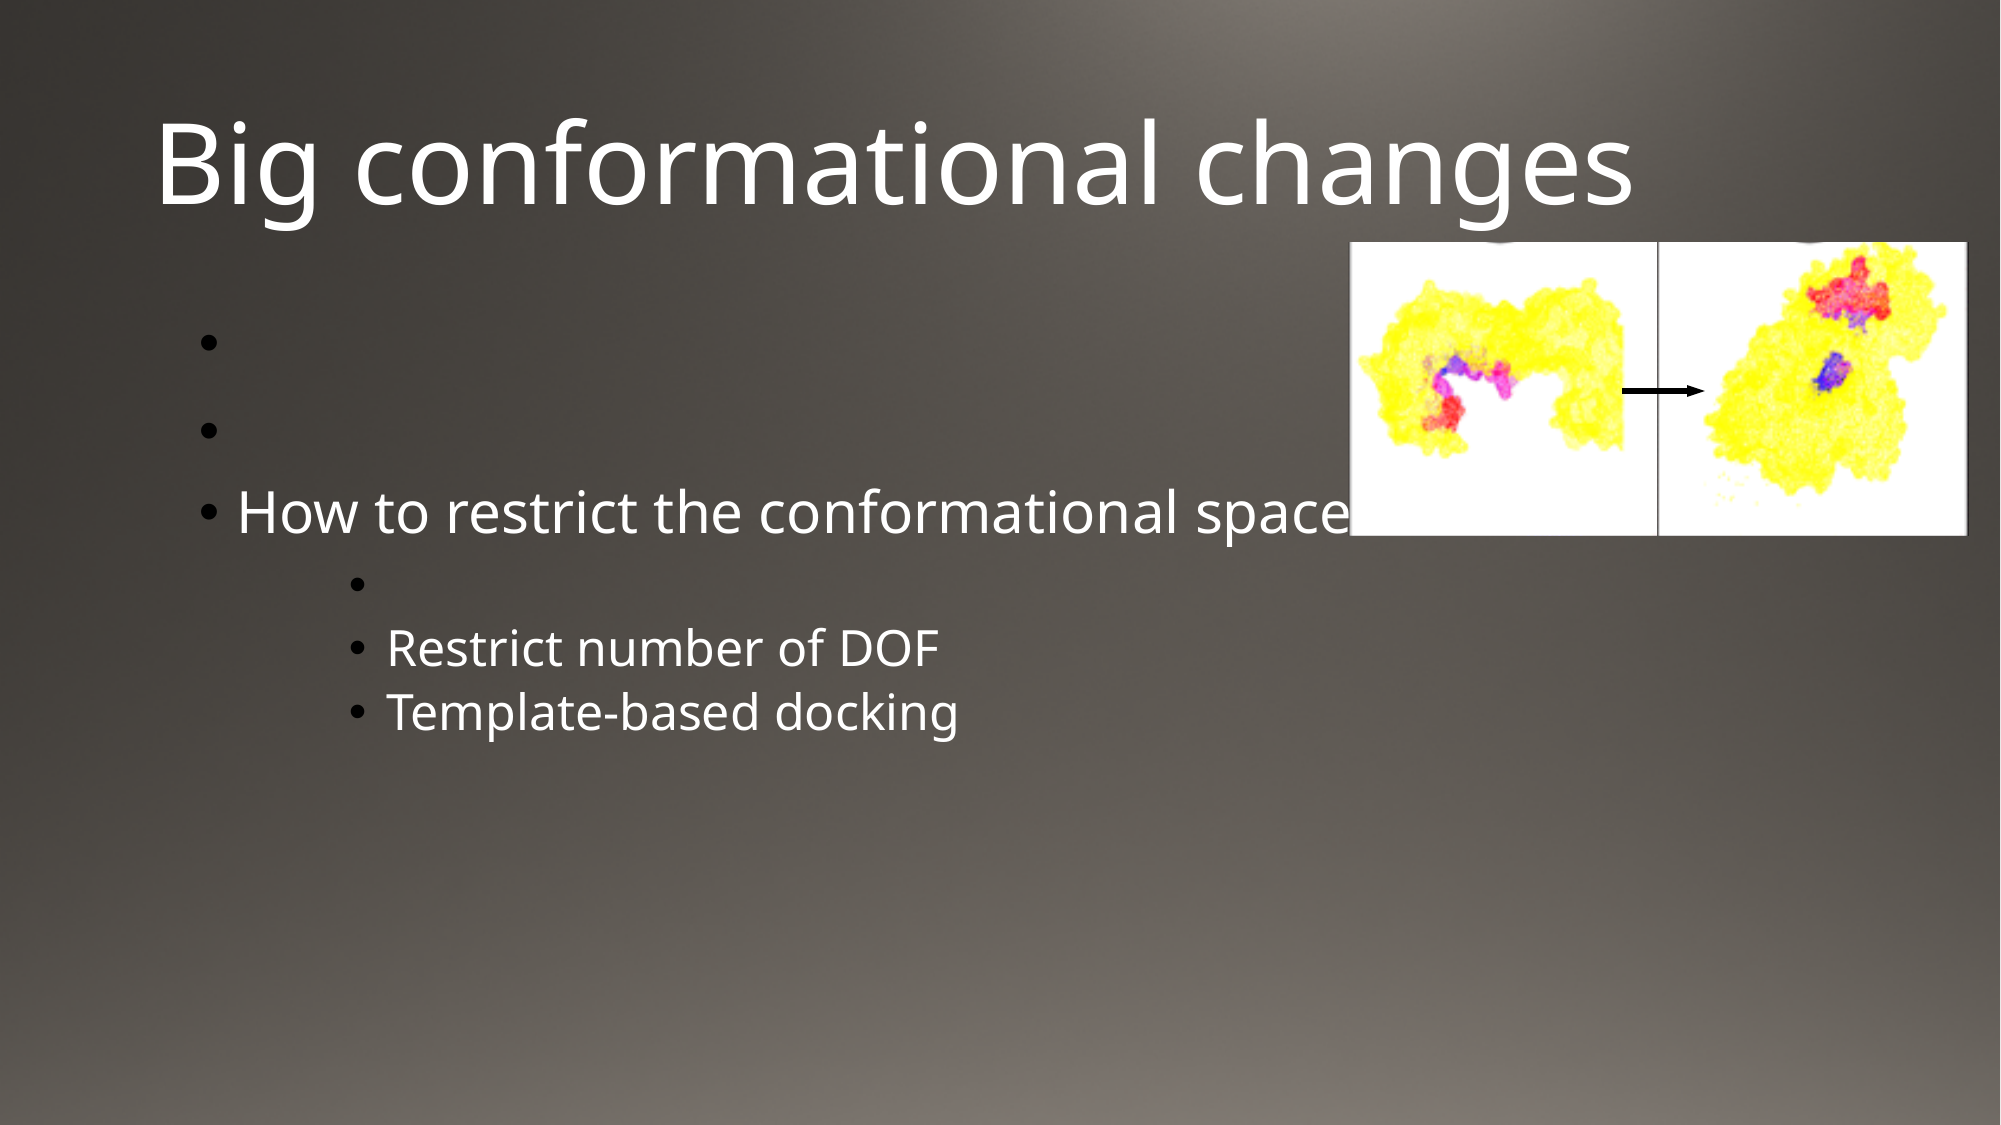

# Big conformational changes
How to restrict the conformational space
Restrict number of DOF
Template-based docking